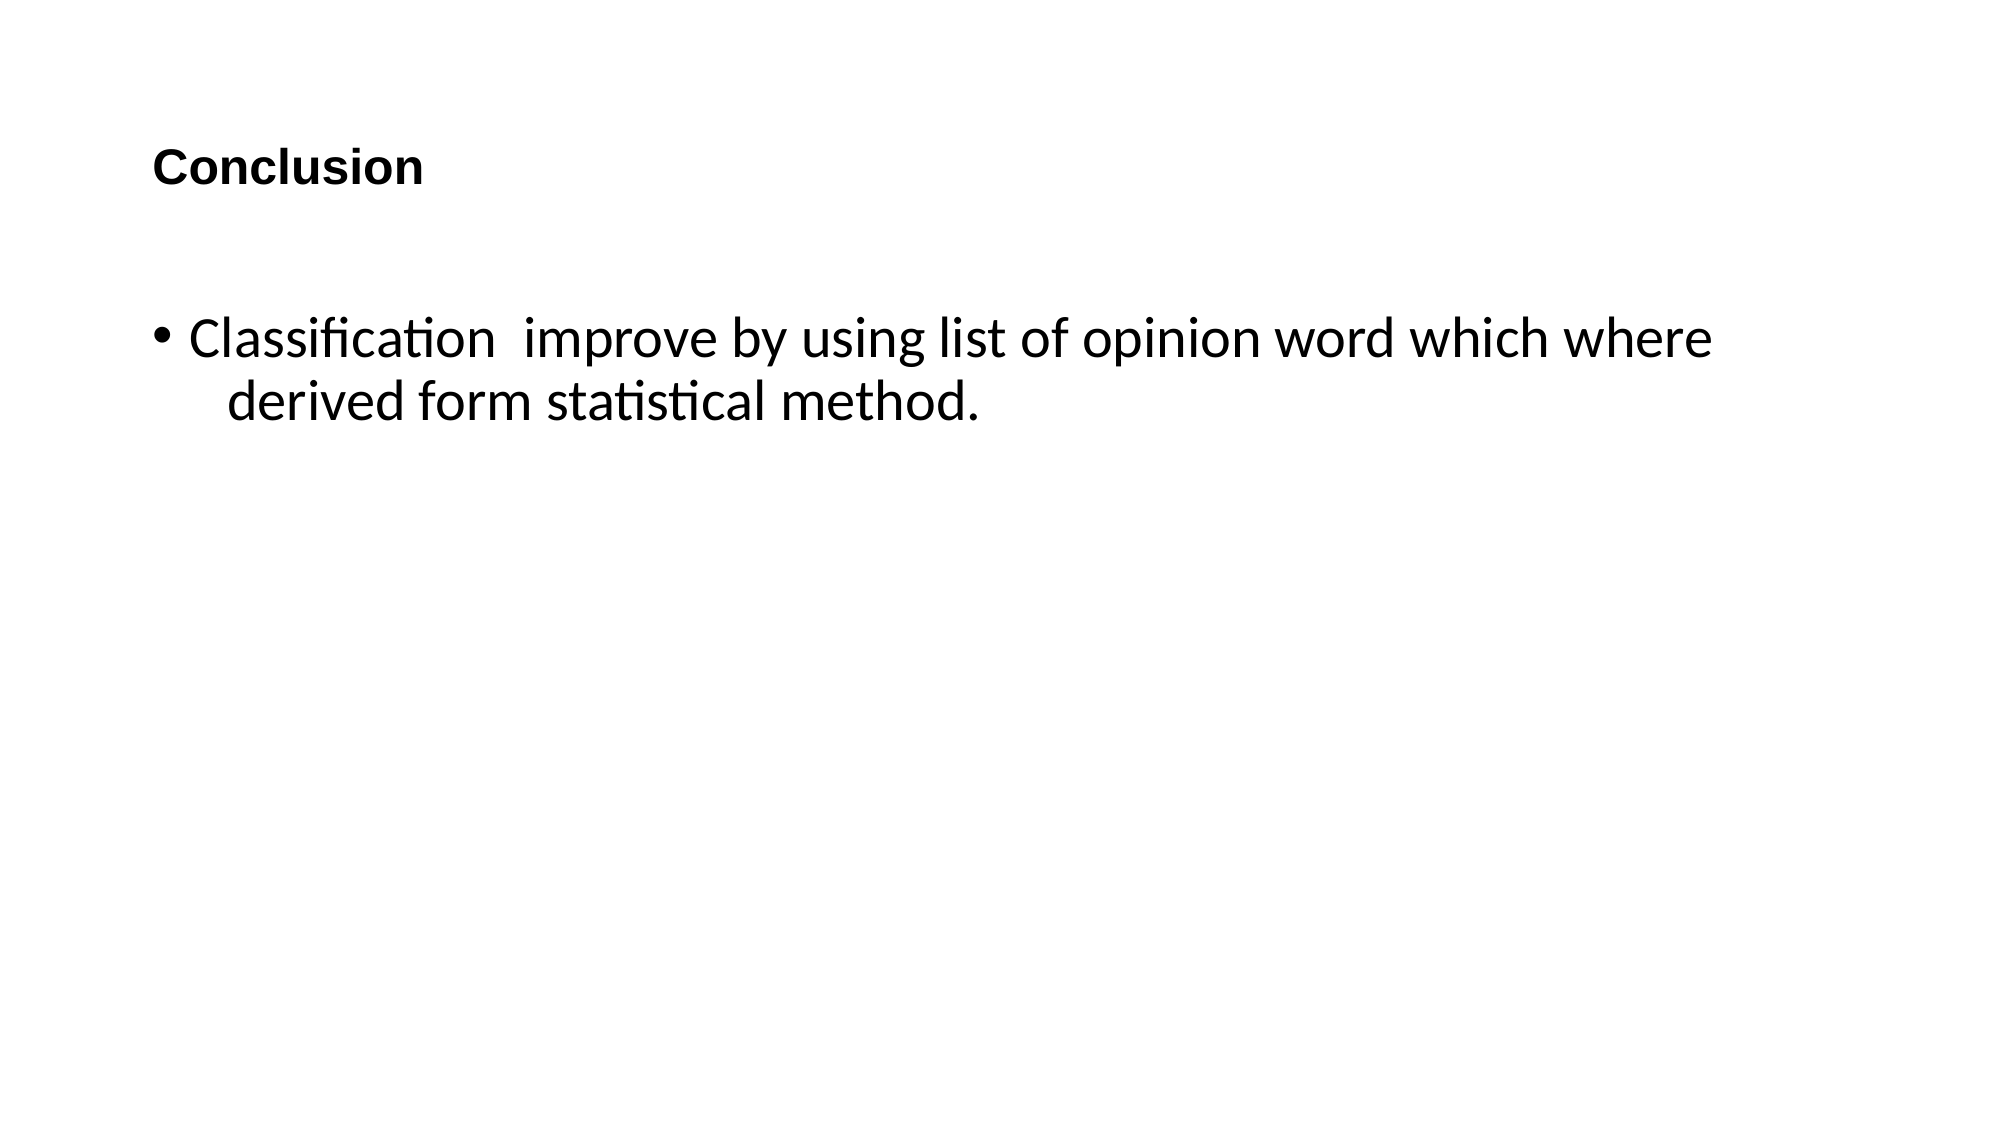

# Conclusion
Classification improve by using list of opinion word which where derived form statistical method.